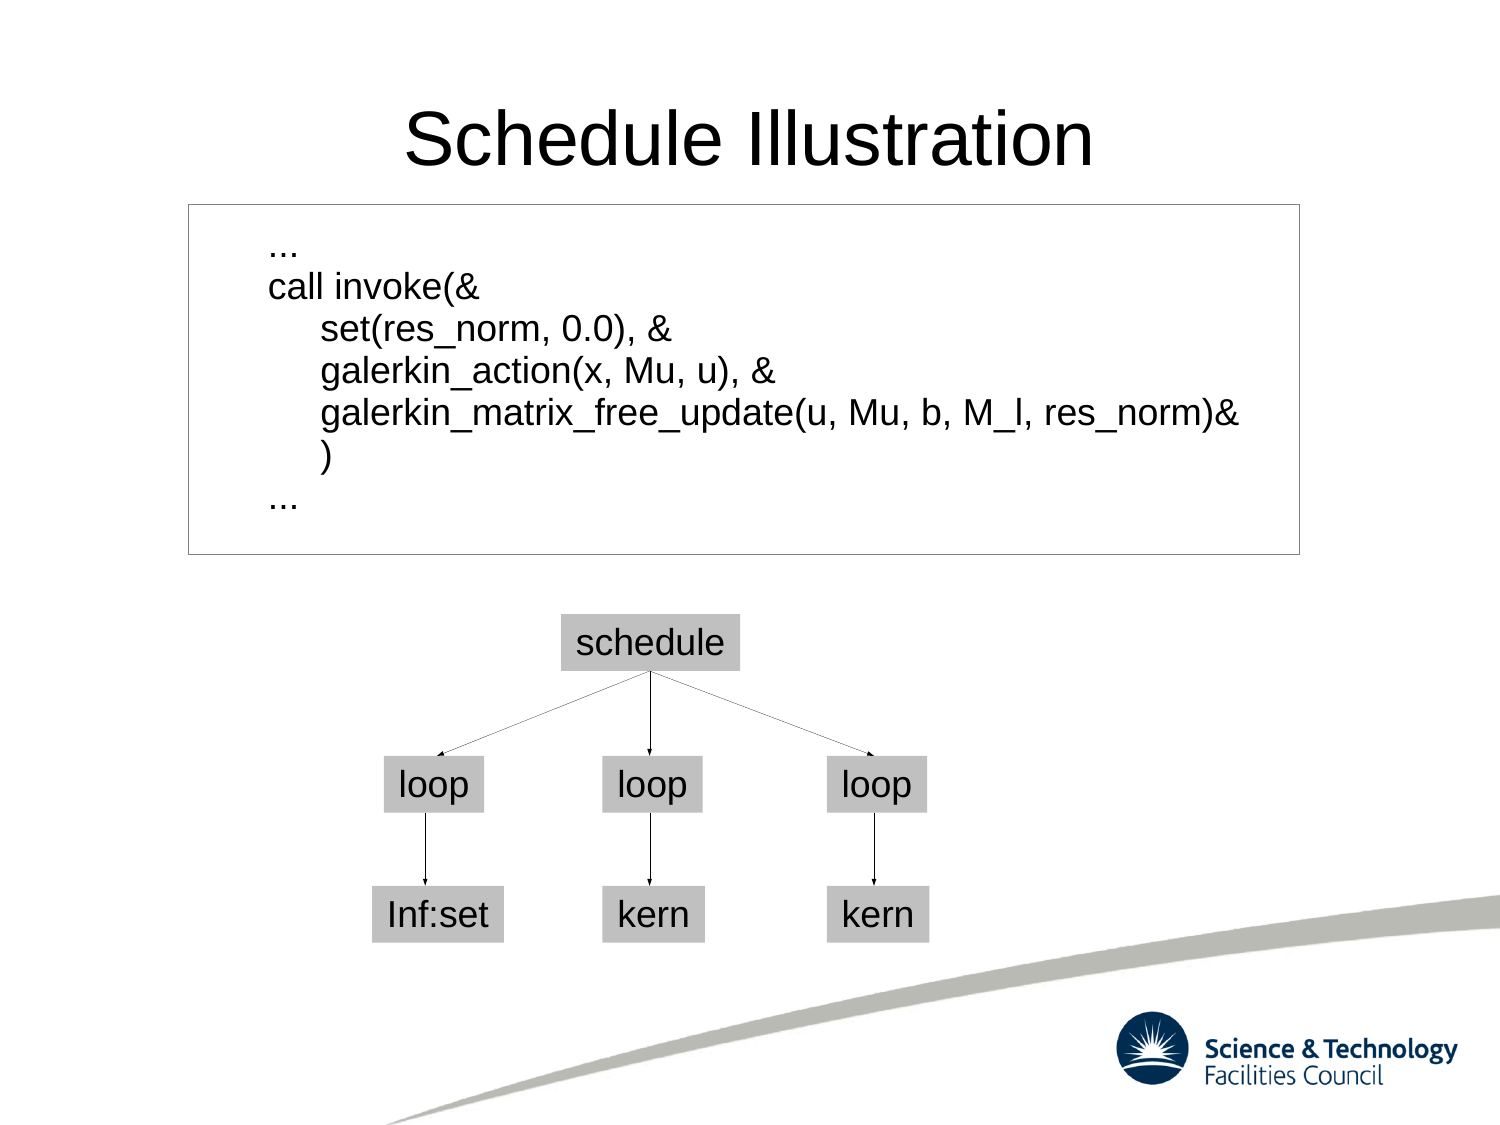

# Schedule Illustration
 ...
 call invoke(&
 set(res_norm, 0.0), &
 galerkin_action(x, Mu, u), &
 galerkin_matrix_free_update(u, Mu, b, M_l, res_norm)&
 )
 ...
schedule
loop
loop
loop
Inf:set
kern
kern